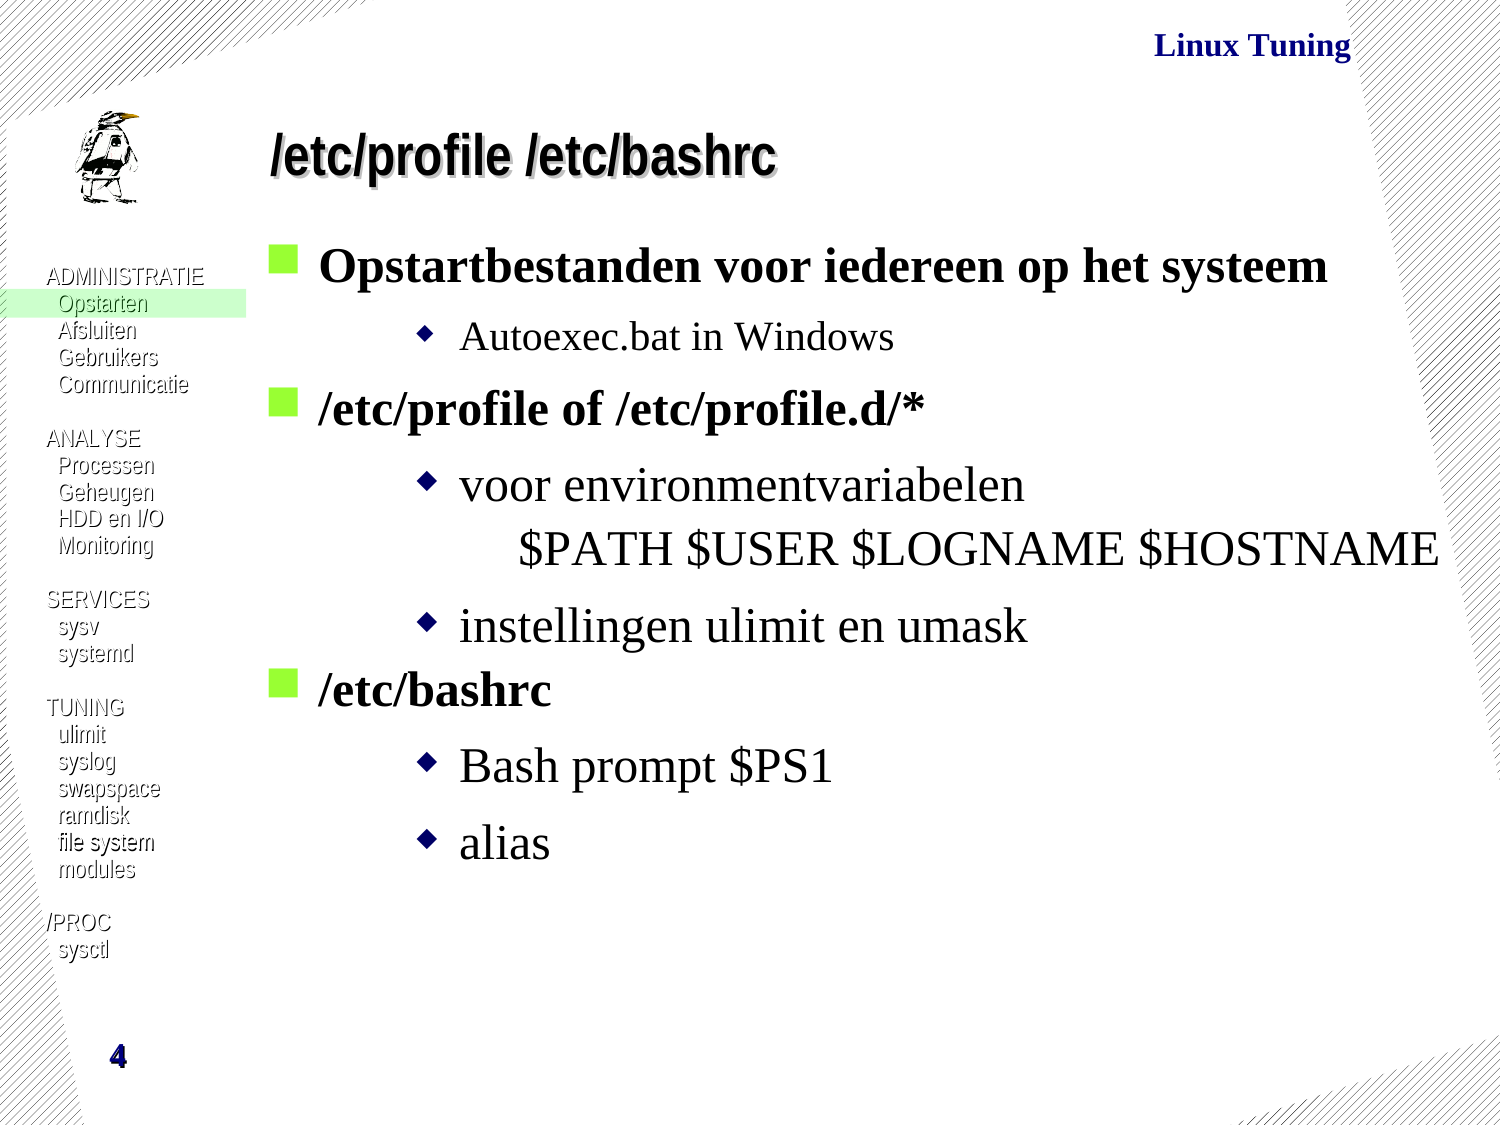

# /etc/profile /etc/bashrc
Opstartbestanden voor iedereen op het systeem
Autoexec.bat in Windows
/etc/profile of /etc/profile.d/*
voor environmentvariabelen
 $PATH $USER $LOGNAME $HOSTNAME
instellingen ulimit en umask
/etc/bashrc
Bash prompt $PS1
alias